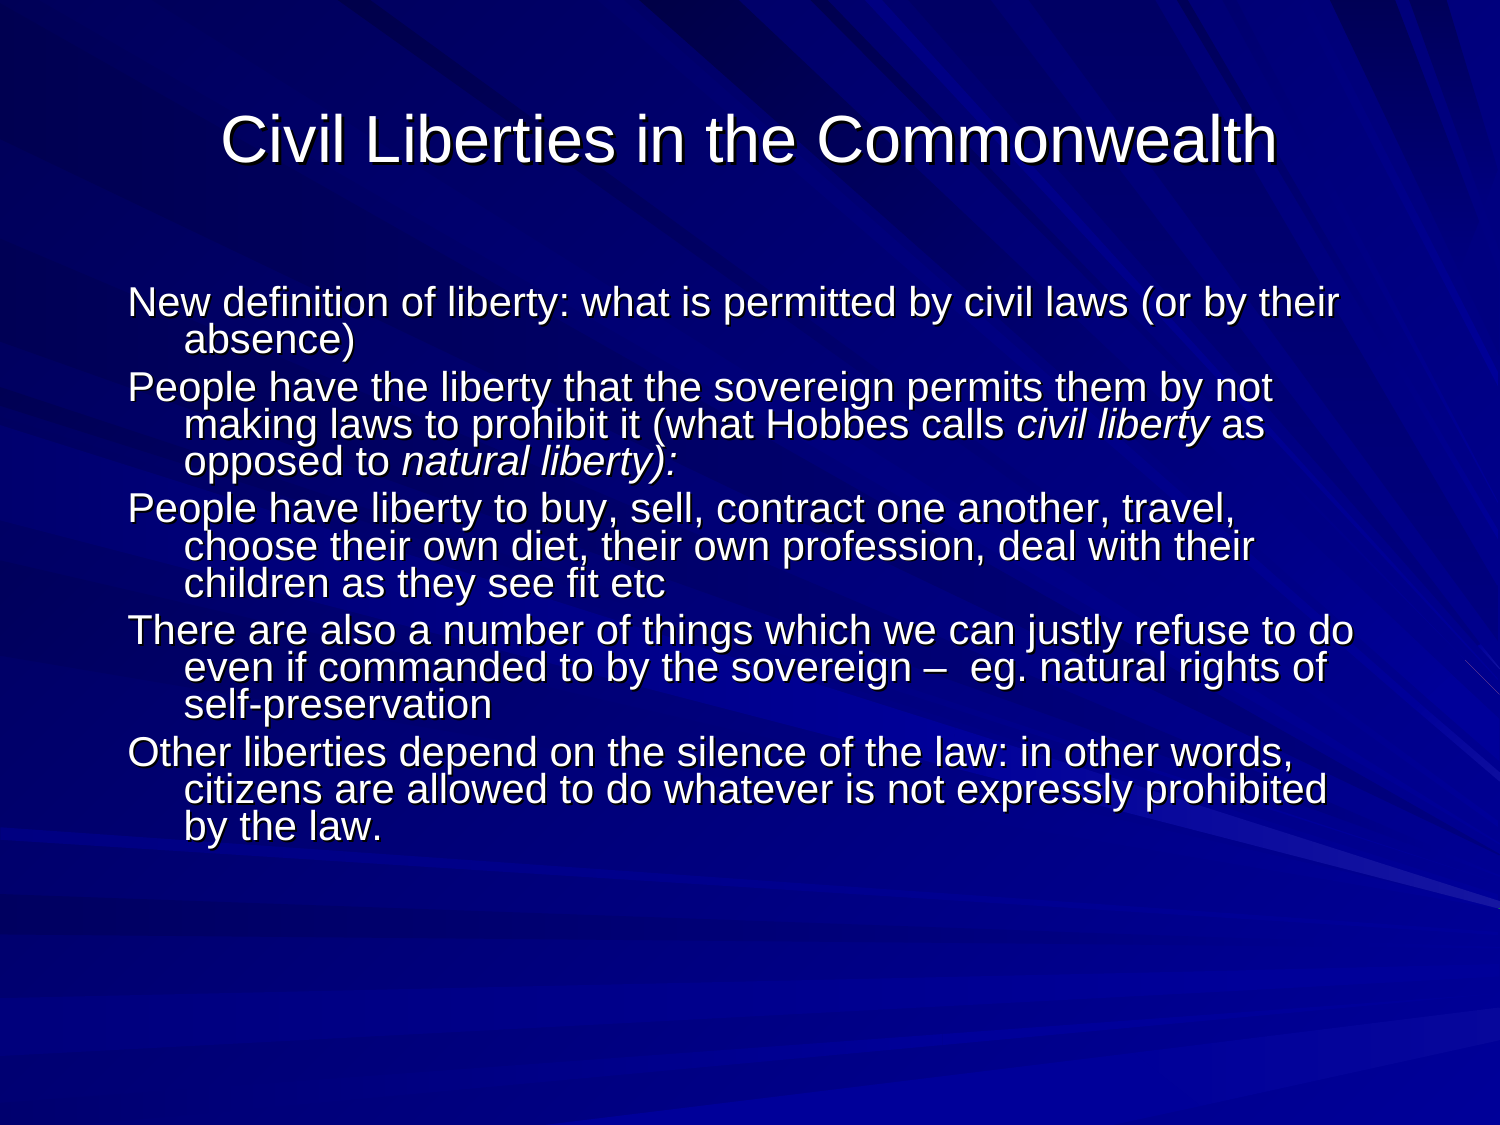

# Civil Liberties in the Commonwealth
New definition of liberty: what is permitted by civil laws (or by their absence)
People have the liberty that the sovereign permits them by not making laws to prohibit it (what Hobbes calls civil liberty as opposed to natural liberty):
People have liberty to buy, sell, contract one another, travel, choose their own diet, their own profession, deal with their children as they see fit etc
There are also a number of things which we can justly refuse to do even if commanded to by the sovereign – eg. natural rights of self-preservation
Other liberties depend on the silence of the law: in other words, citizens are allowed to do whatever is not expressly prohibited by the law.